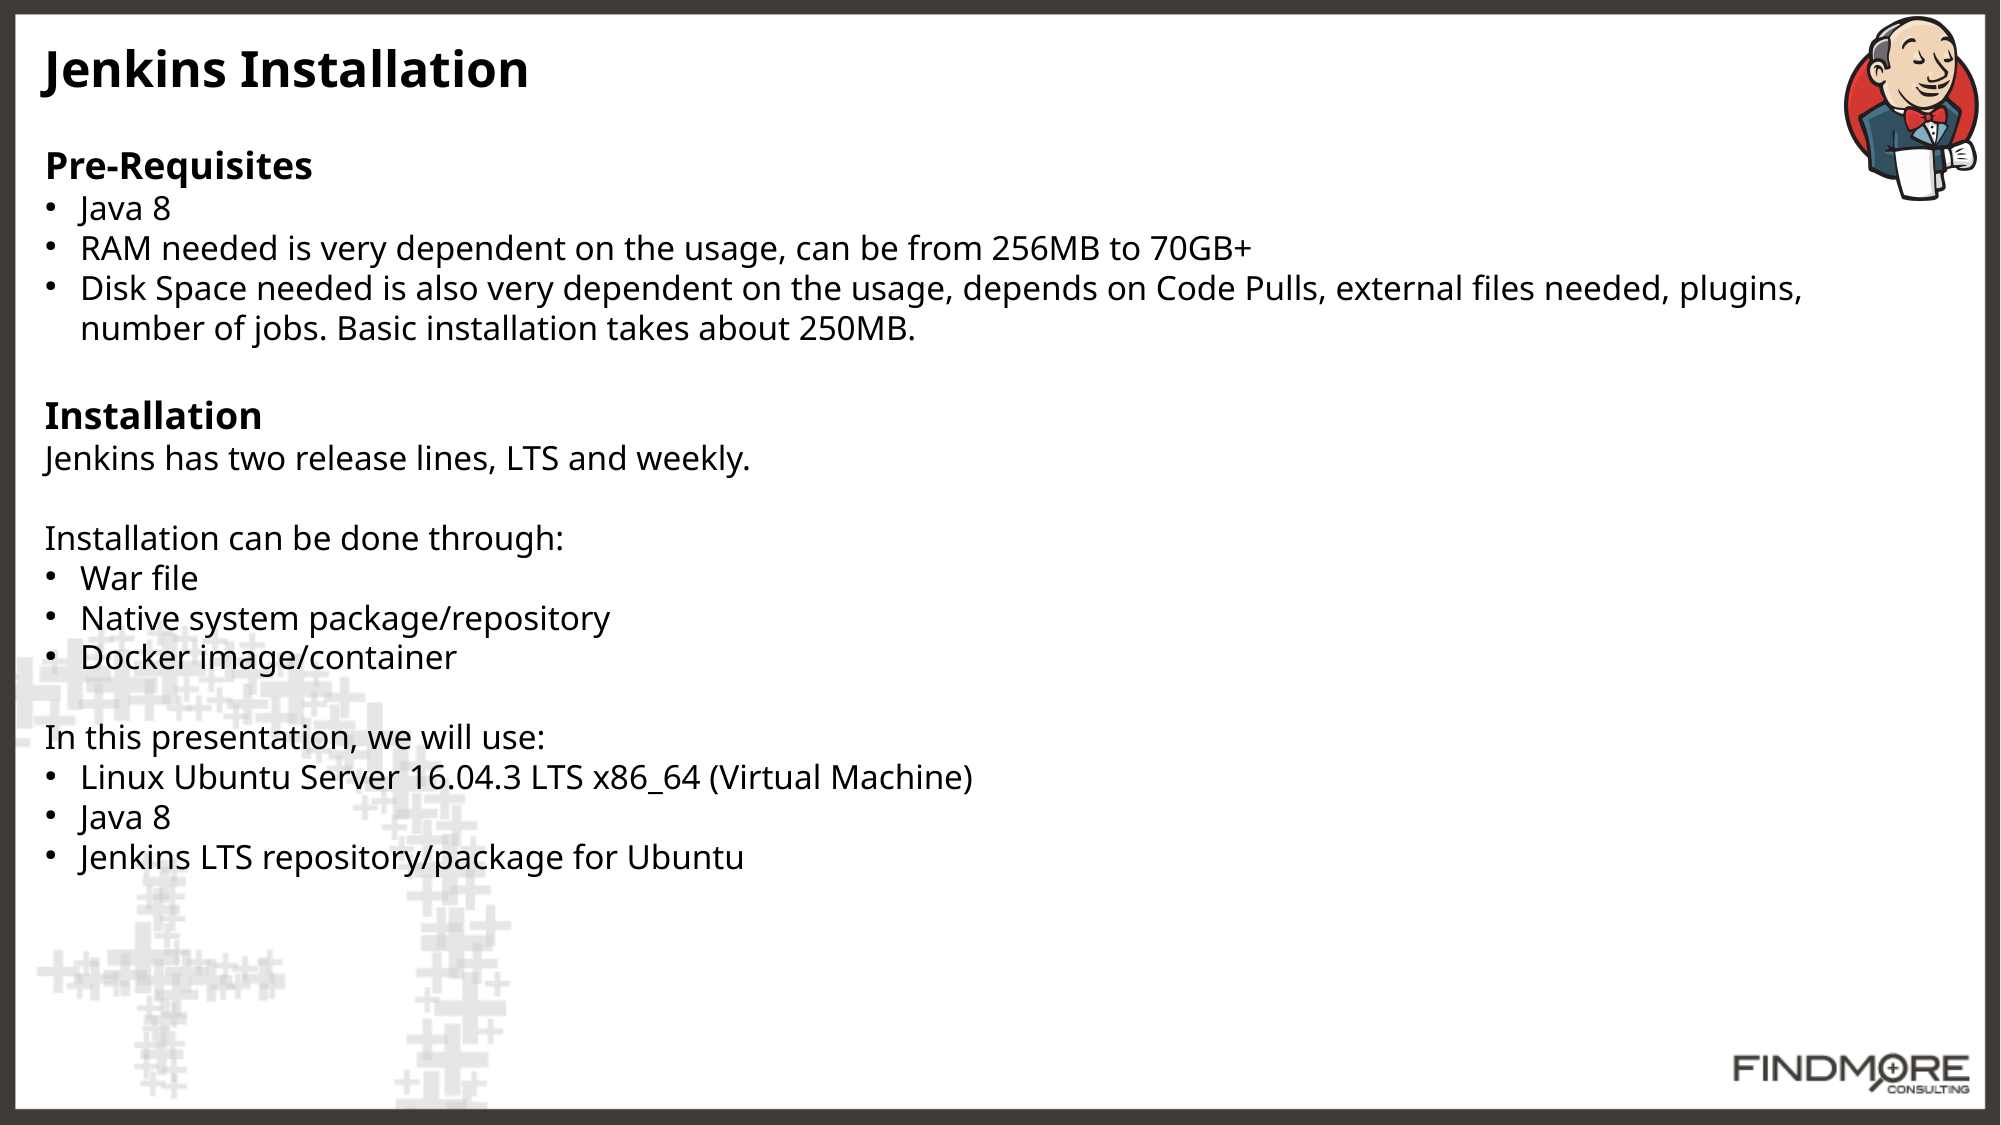

Jenkins Installation
Pre-Requisites
Java 8
RAM needed is very dependent on the usage, can be from 256MB to 70GB+
Disk Space needed is also very dependent on the usage, depends on Code Pulls, external files needed, plugins, number of jobs. Basic installation takes about 250MB.
Installation
Jenkins has two release lines, LTS and weekly.
Installation can be done through:
War file
Native system package/repository
Docker image/container
In this presentation, we will use:
Linux Ubuntu Server 16.04.3 LTS x86_64 (Virtual Machine)
Java 8
Jenkins LTS repository/package for Ubuntu